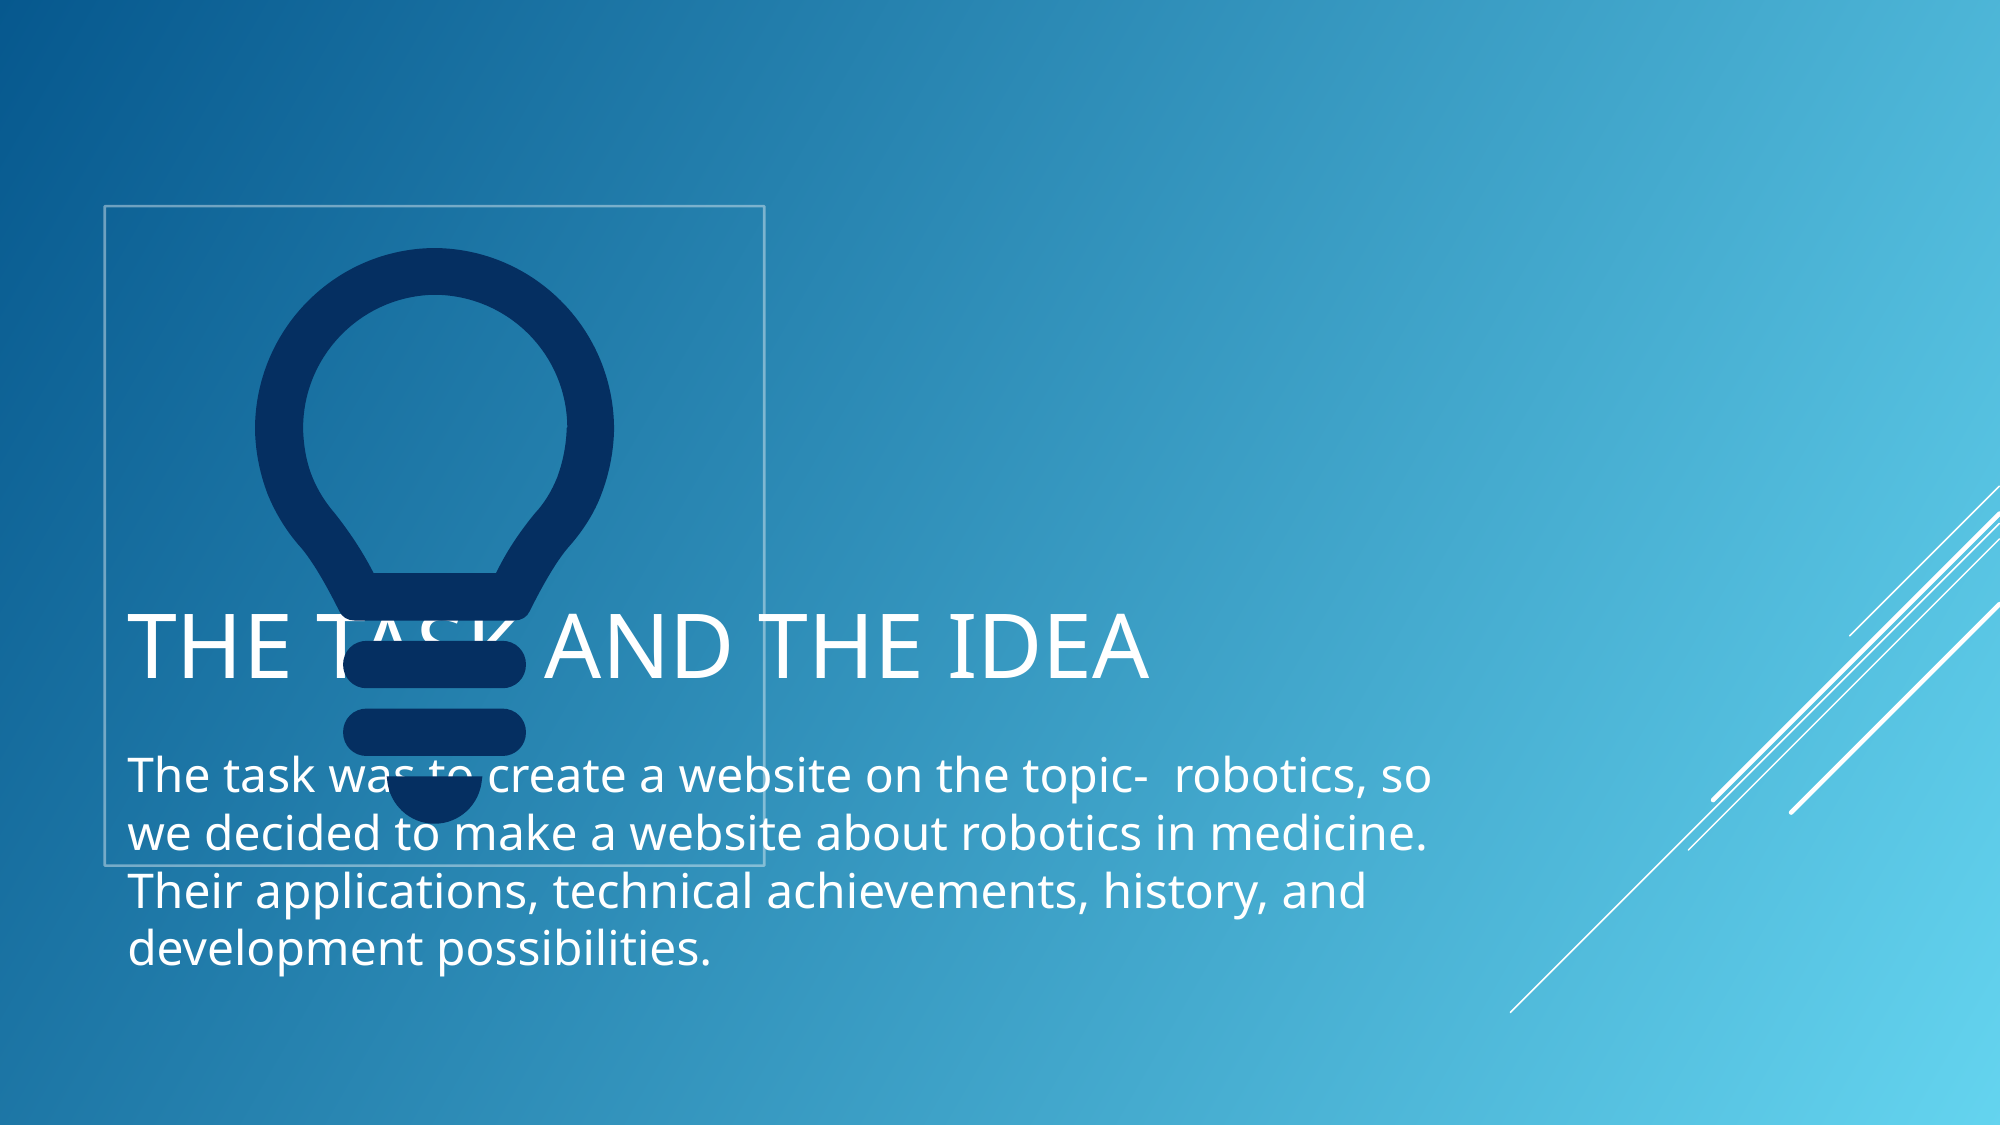

# The task and the idea
The task was to create a website on the topic- robotics, so we decided to make a website about robotics in medicine. Their applications, technical achievements, history, and development possibilities.